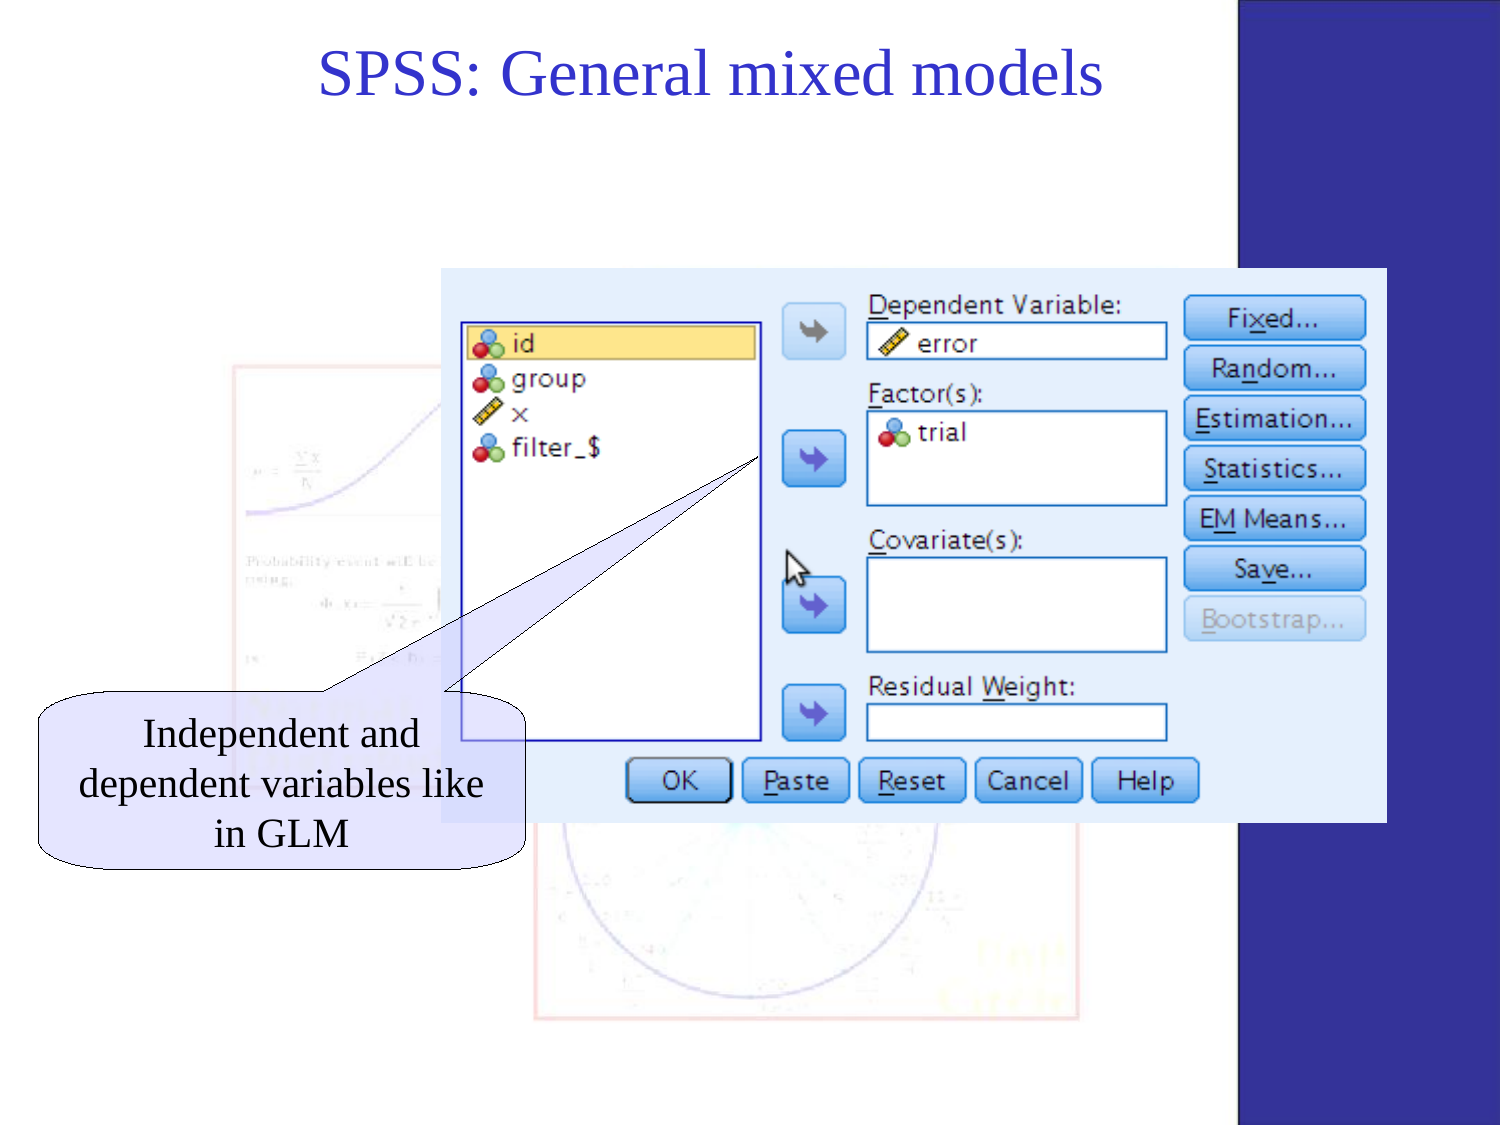

# SPSS: General mixed models
Independent and dependent variables like in GLM